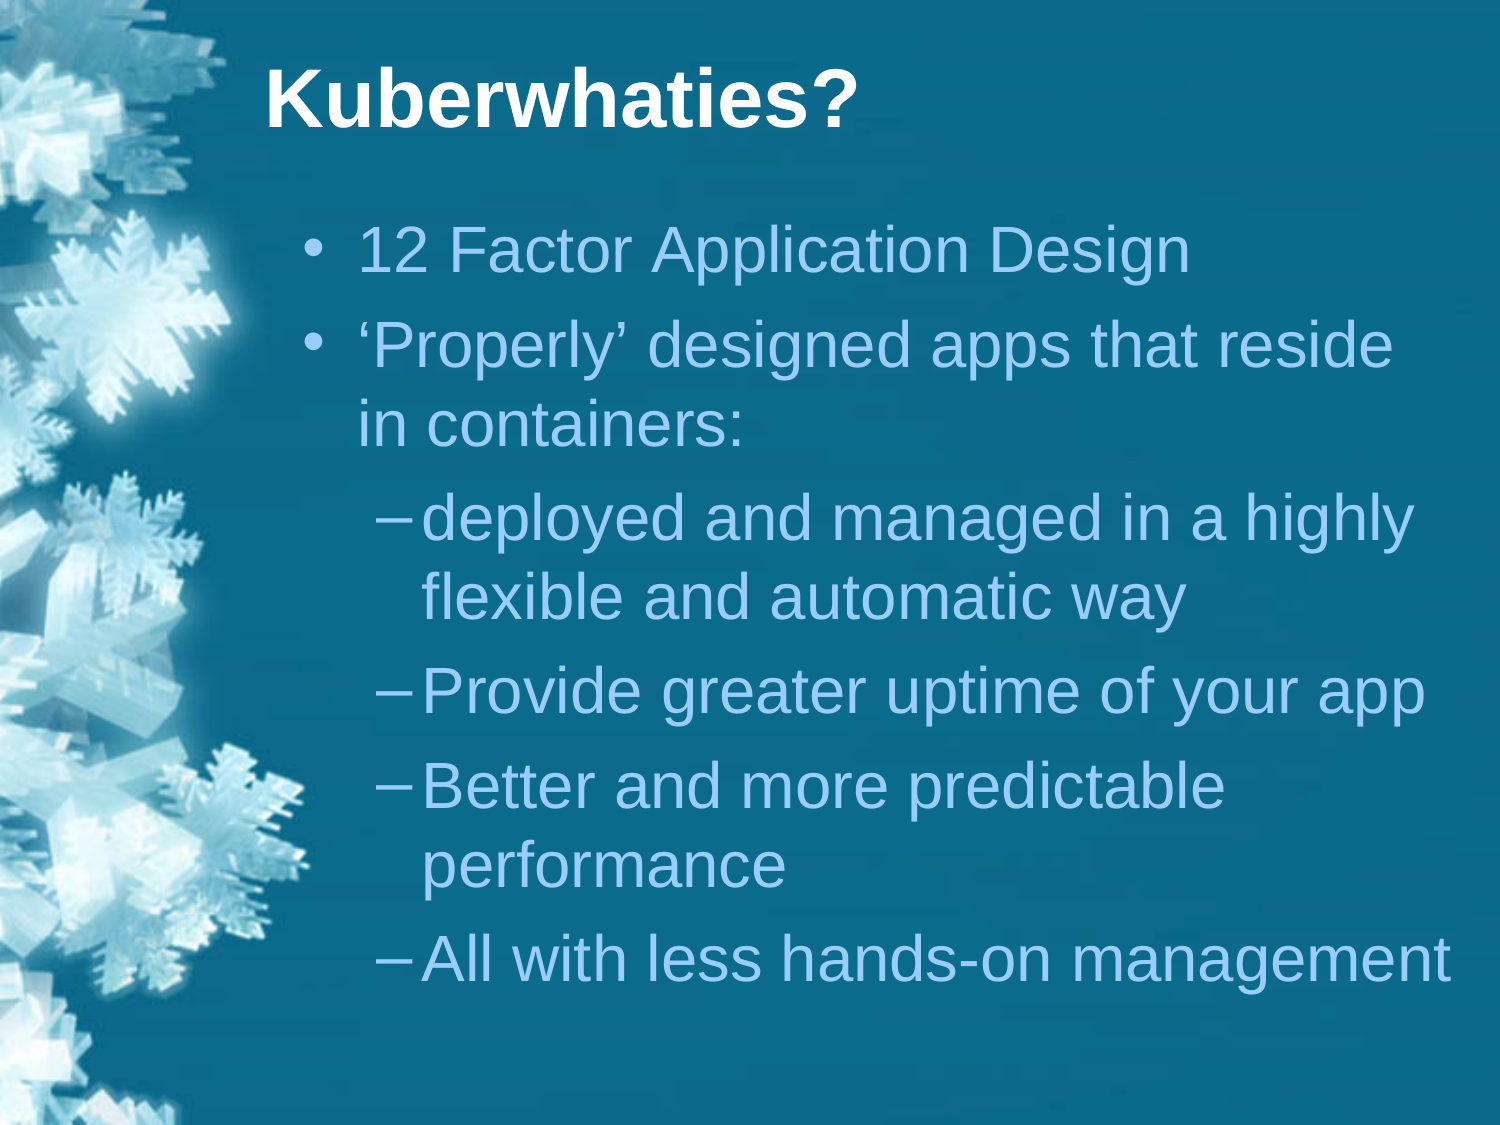

# Kuberwhaties?
12 Factor Application Design
‘Properly’ designed apps that reside in containers:
deployed and managed in a highly flexible and automatic way
Provide greater uptime of your app
Better and more predictable performance
All with less hands-on management